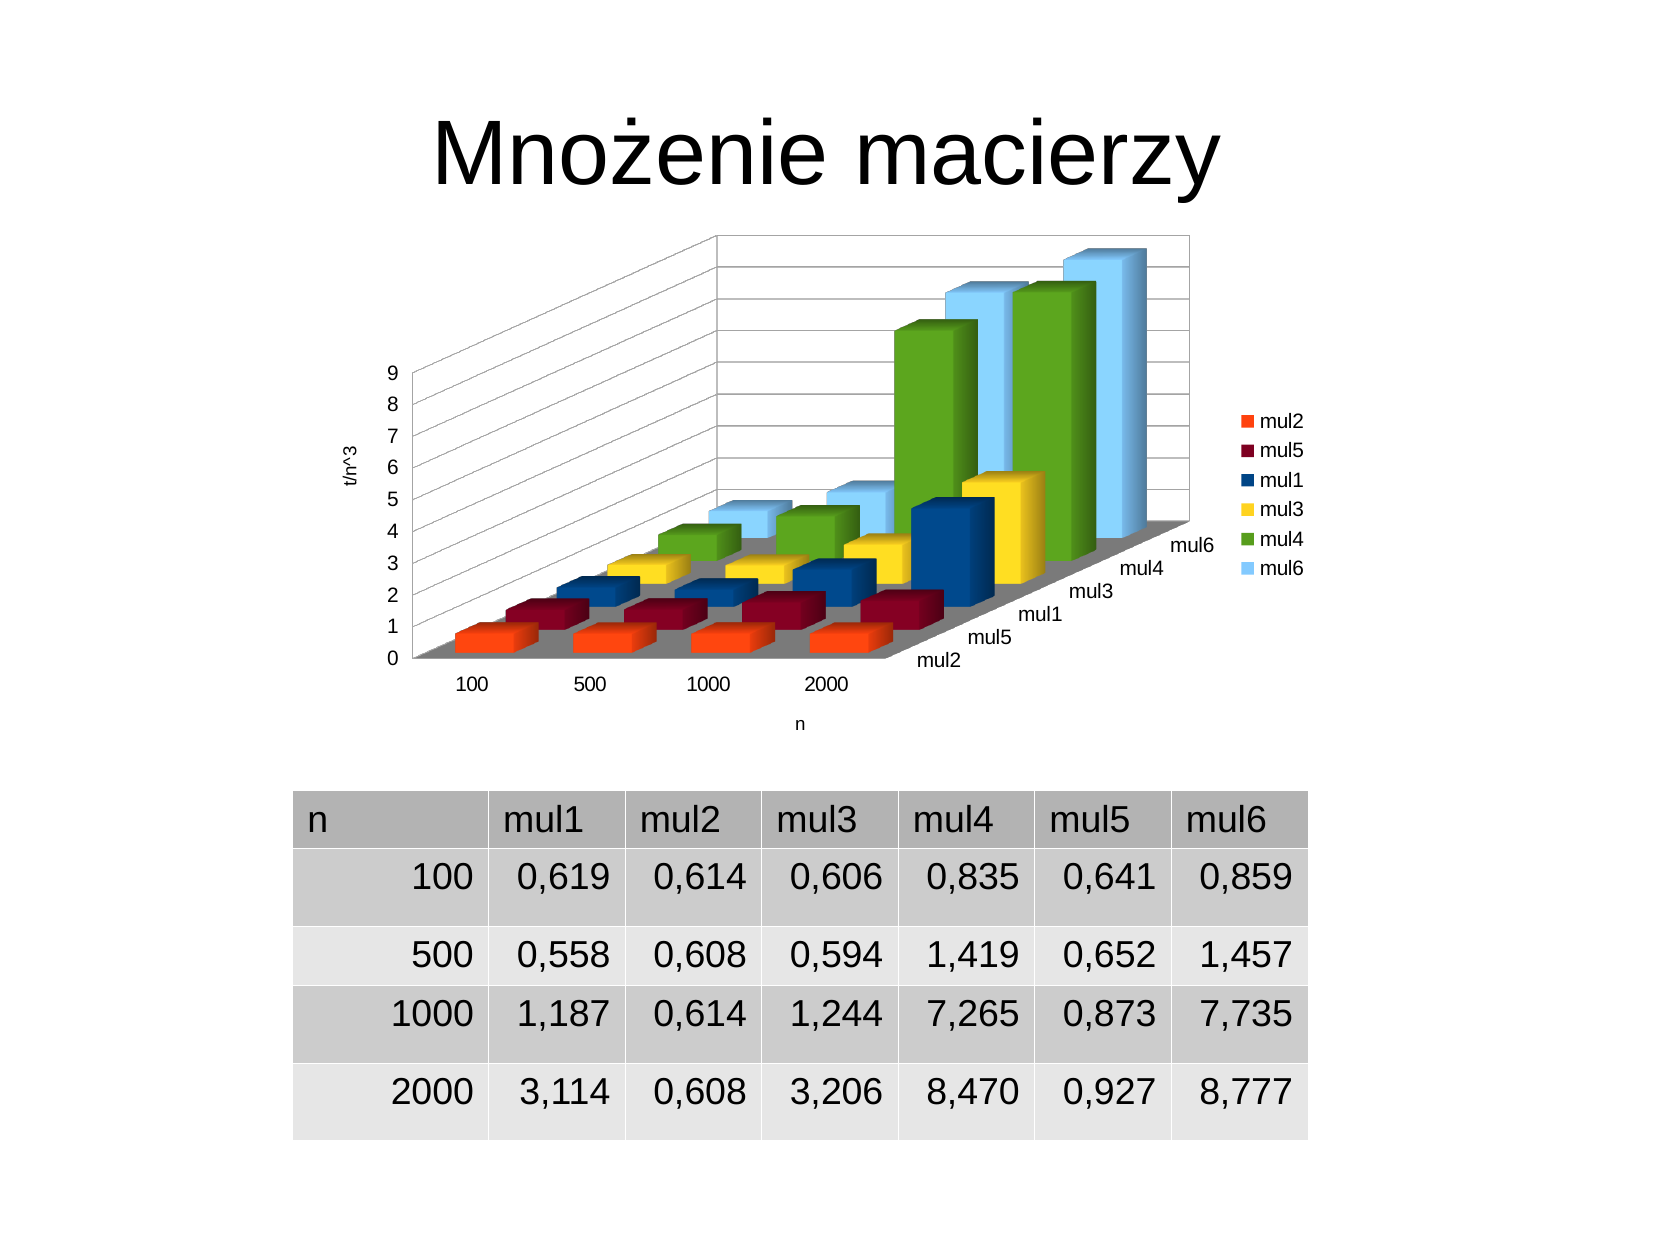

# Mnożenie macierzy
[unsupported chart]
| n | mul1 | mul2 | mul3 | mul4 | mul5 | mul6 |
| --- | --- | --- | --- | --- | --- | --- |
| 100 | 0,619 | 0,614 | 0,606 | 0,835 | 0,641 | 0,859 |
| 500 | 0,558 | 0,608 | 0,594 | 1,419 | 0,652 | 1,457 |
| 1000 | 1,187 | 0,614 | 1,244 | 7,265 | 0,873 | 7,735 |
| 2000 | 3,114 | 0,608 | 3,206 | 8,470 | 0,927 | 8,777 |